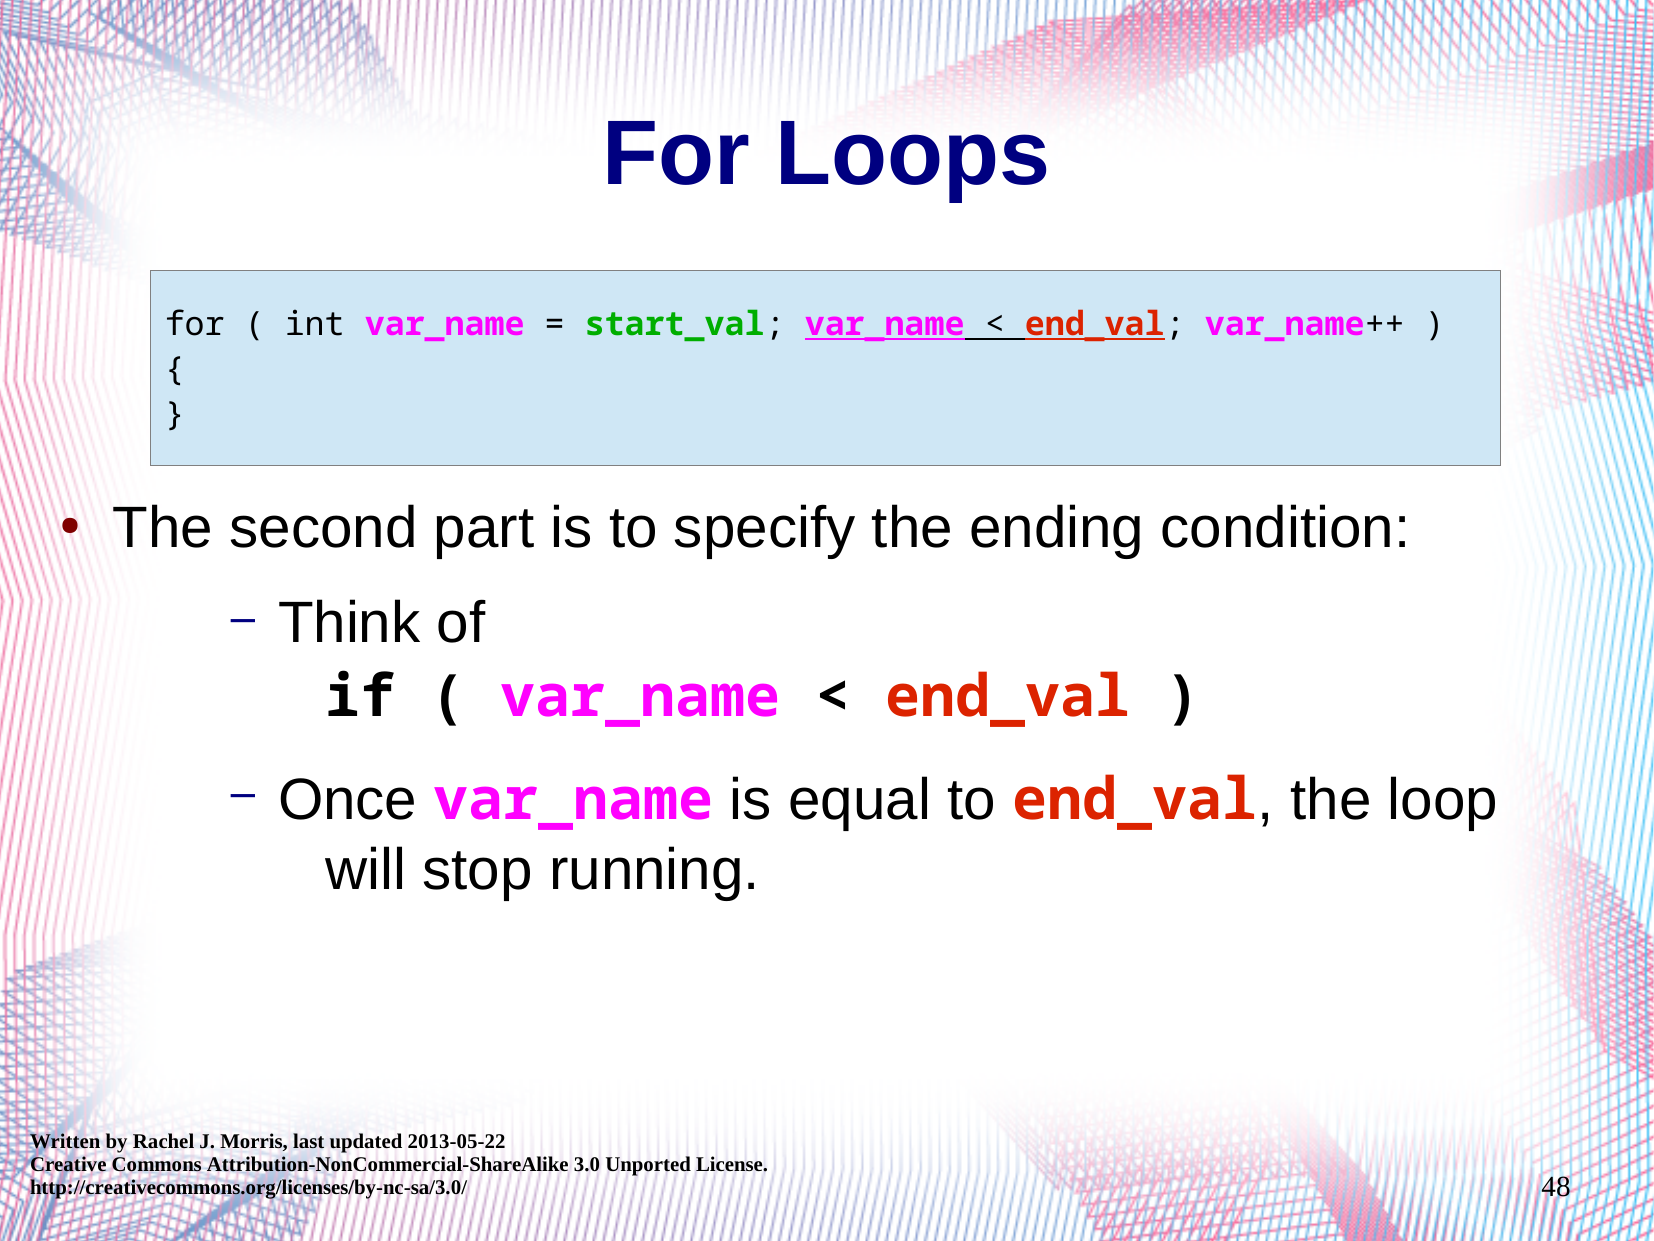

# For Loops
for ( int var_name = start_val; var_name < end_val; var_name++ )
{
}
The second part is to specify the ending condition:
Think of
if ( var_name < end_val )
Once var_name is equal to end_val, the loop will stop running.
48